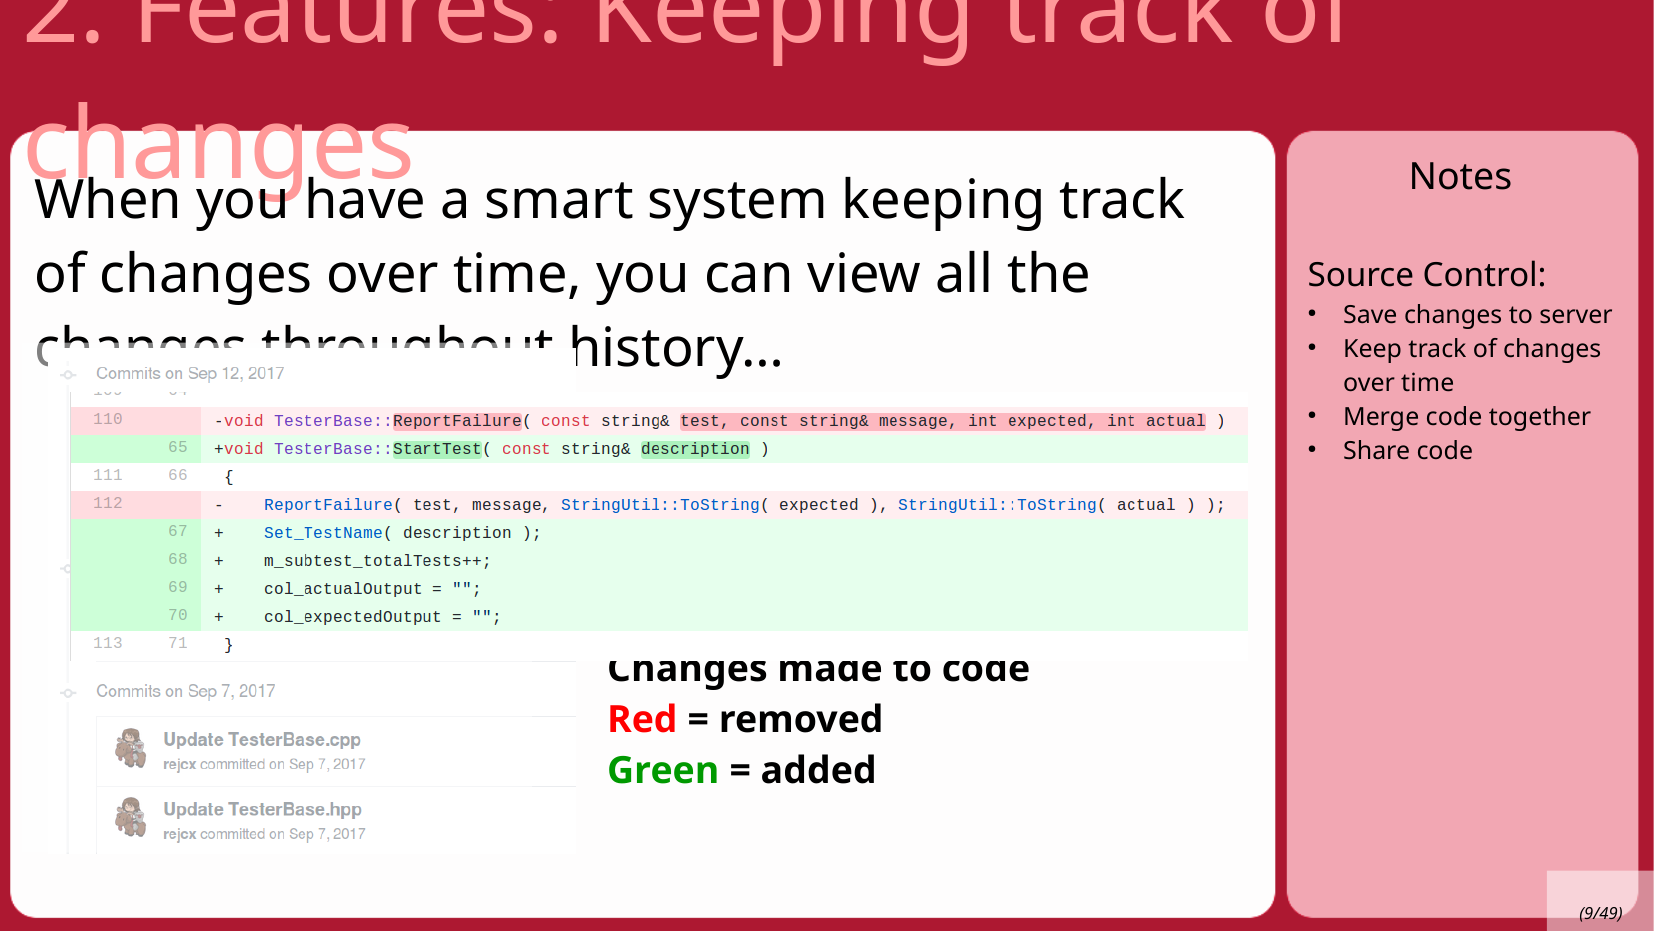

# 2. Features: Keeping track of changes
Notes
Source Control:
Save changes to server
Keep track of changes over time
Merge code together
Share code
When you have a smart system keeping track of changes over time, you can view all the changes throughout history…
Changes made to code
Red = removed
Green = added